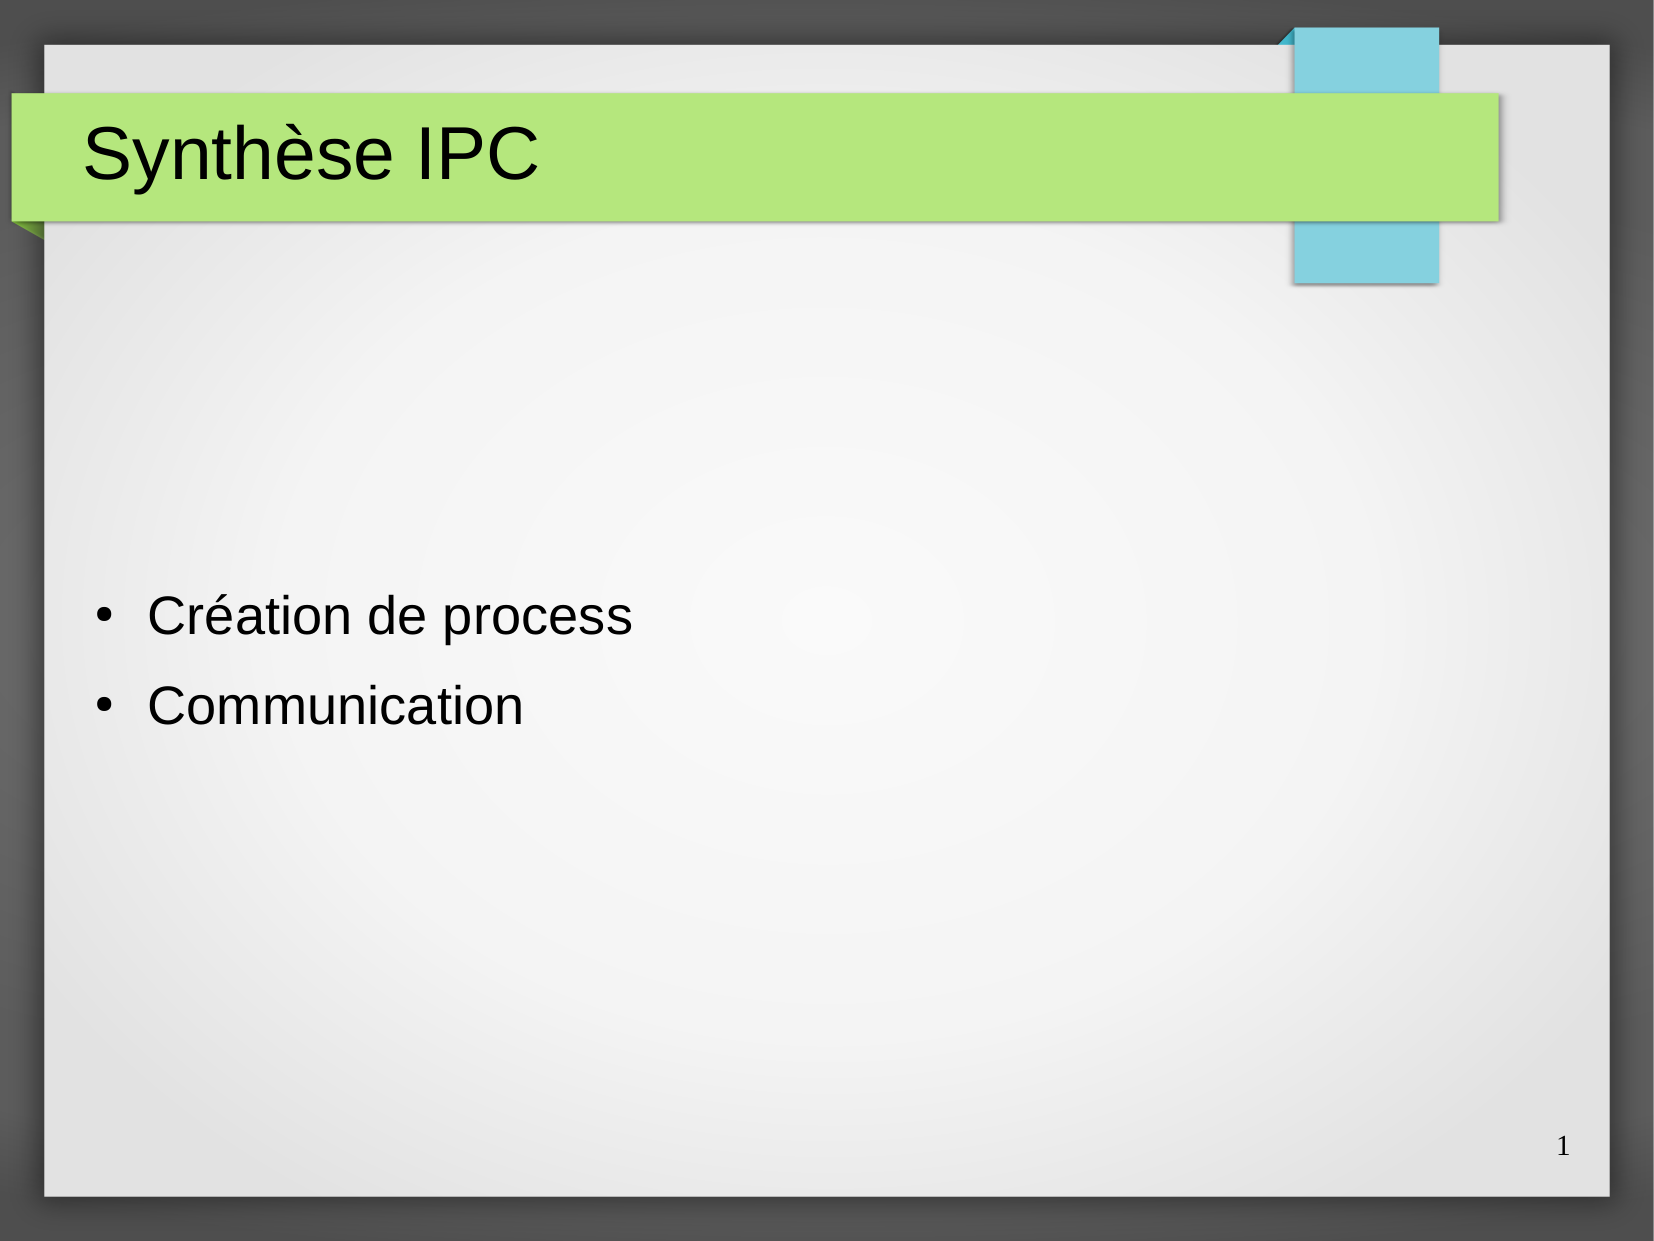

# Synthèse IPC
Création de process
Communication
1